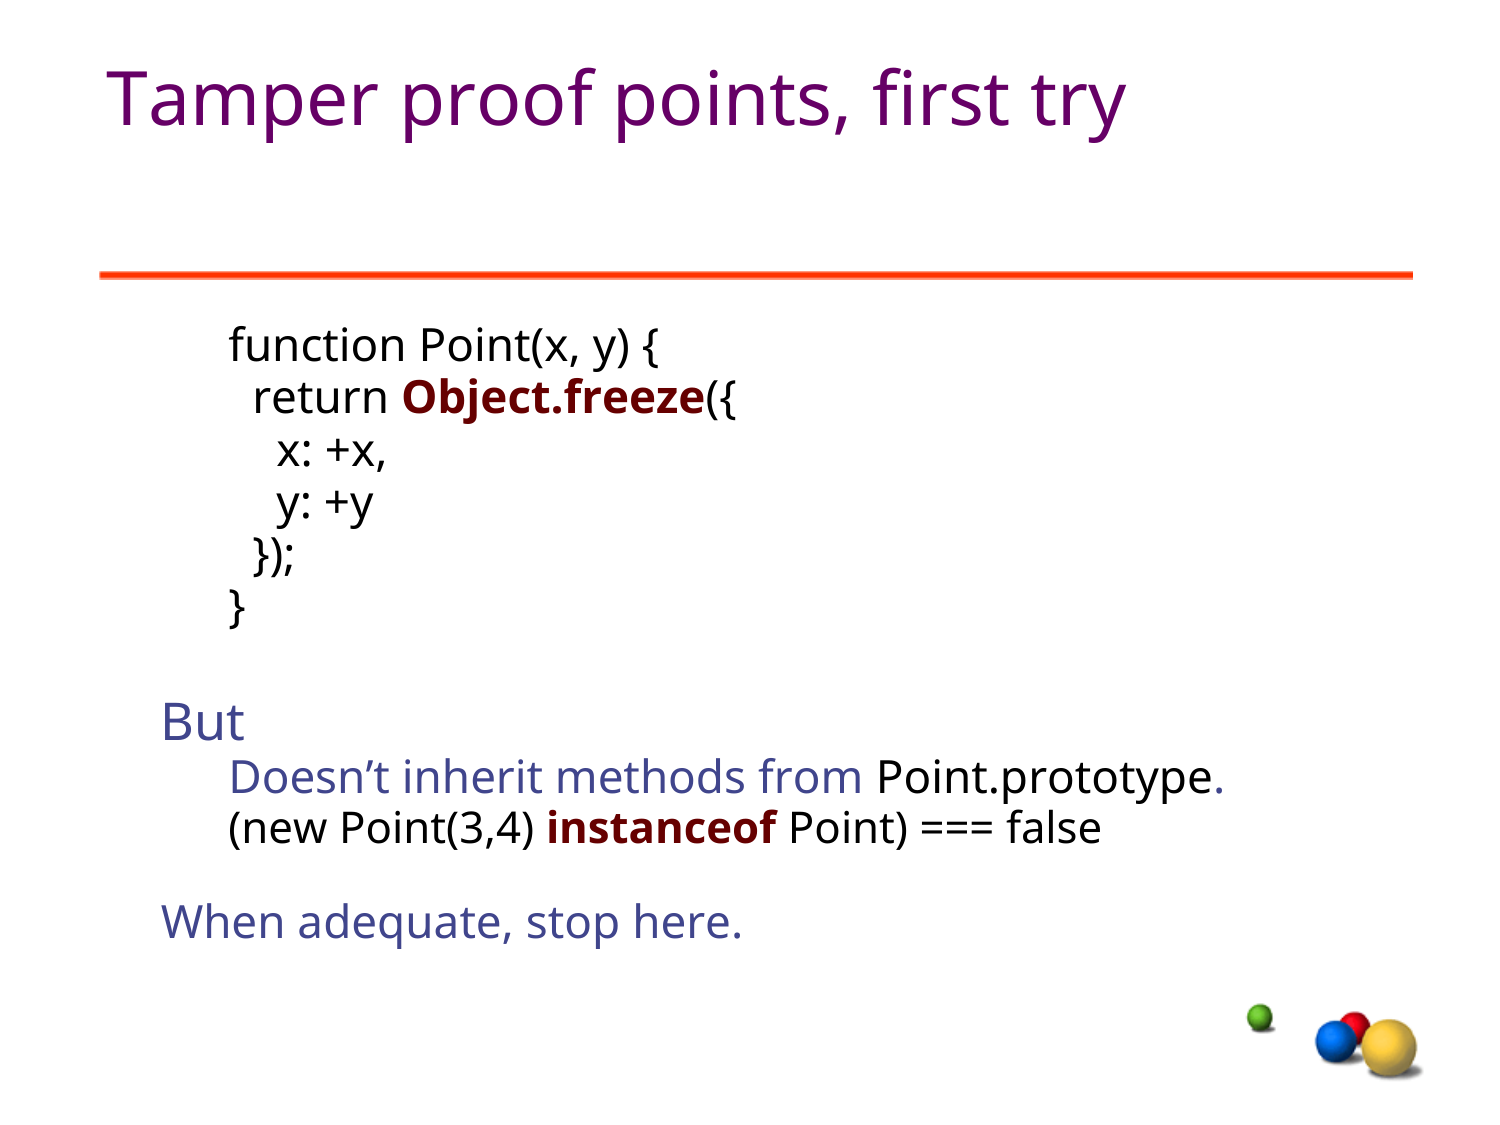

# Tamper proof points, first try
function Point(x, y) {
 return Object.freeze({
 x: +x,
 y: +y
 });
}
But
Doesn’t inherit methods from Point.prototype.
(new Point(3,4) instanceof Point) === false
When adequate, stop here.